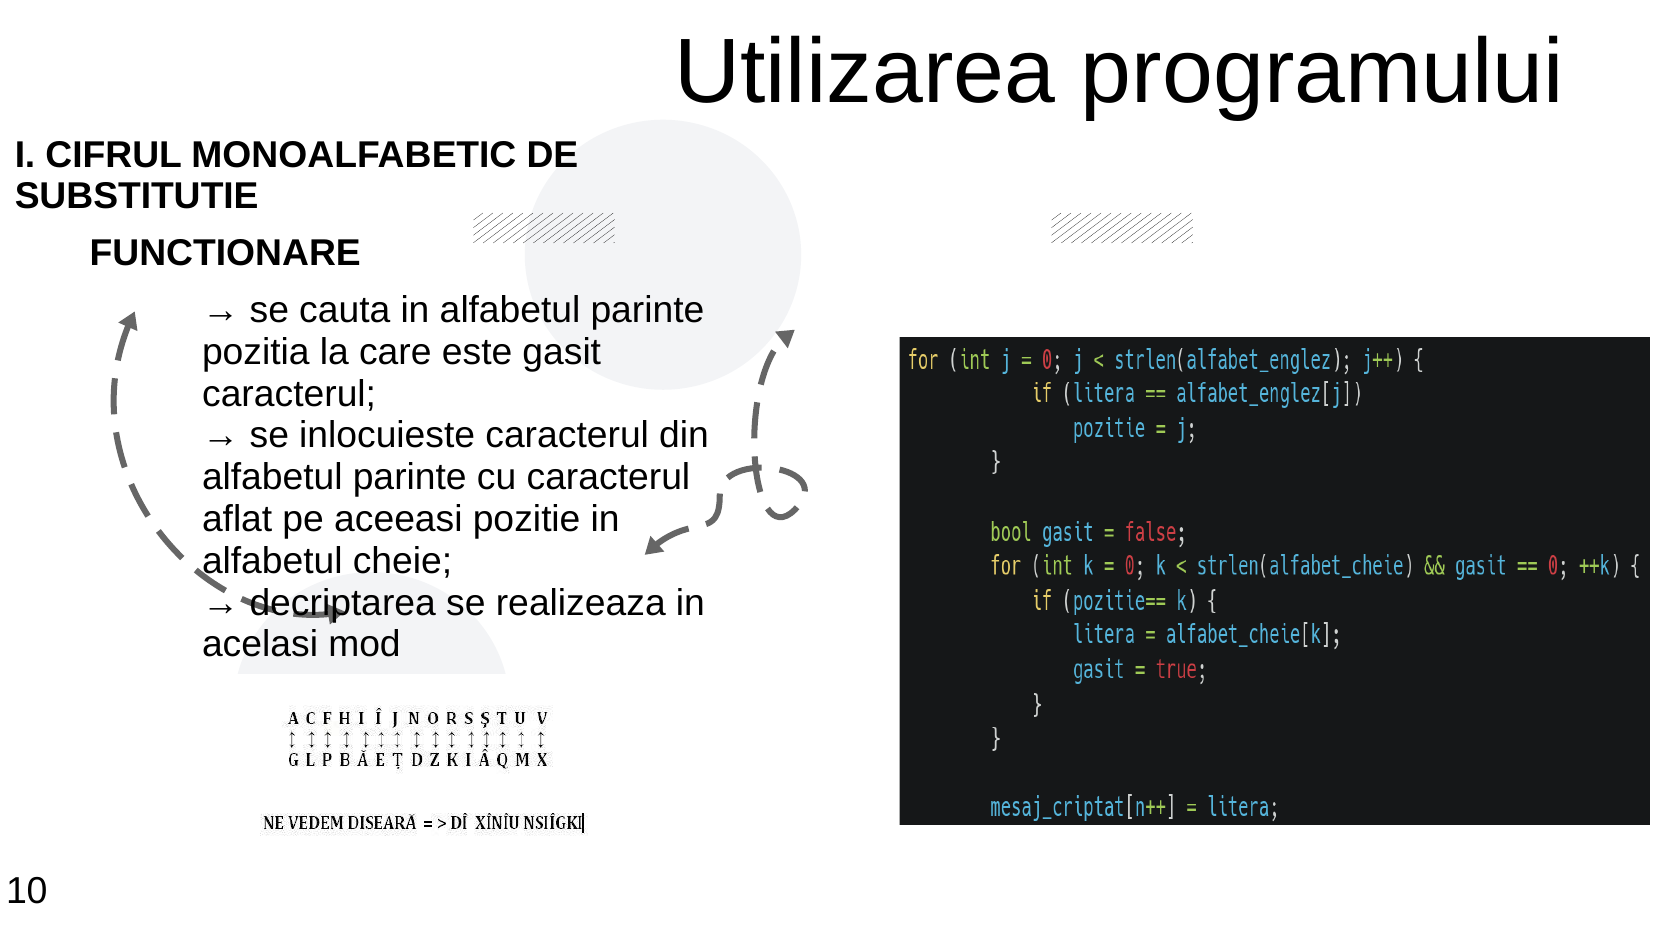

# Utilizarea programului
I. CIFRUL MONOALFABETIC DE SUBSTITUTIE
FUNCTIONARE
→ se cauta in alfabetul parinte pozitia la care este gasit caracterul;
→ se inlocuieste caracterul din alfabetul parinte cu caracterul aflat pe aceeasi pozitie in alfabetul cheie;
→ decriptarea se realizeaza in acelasi mod